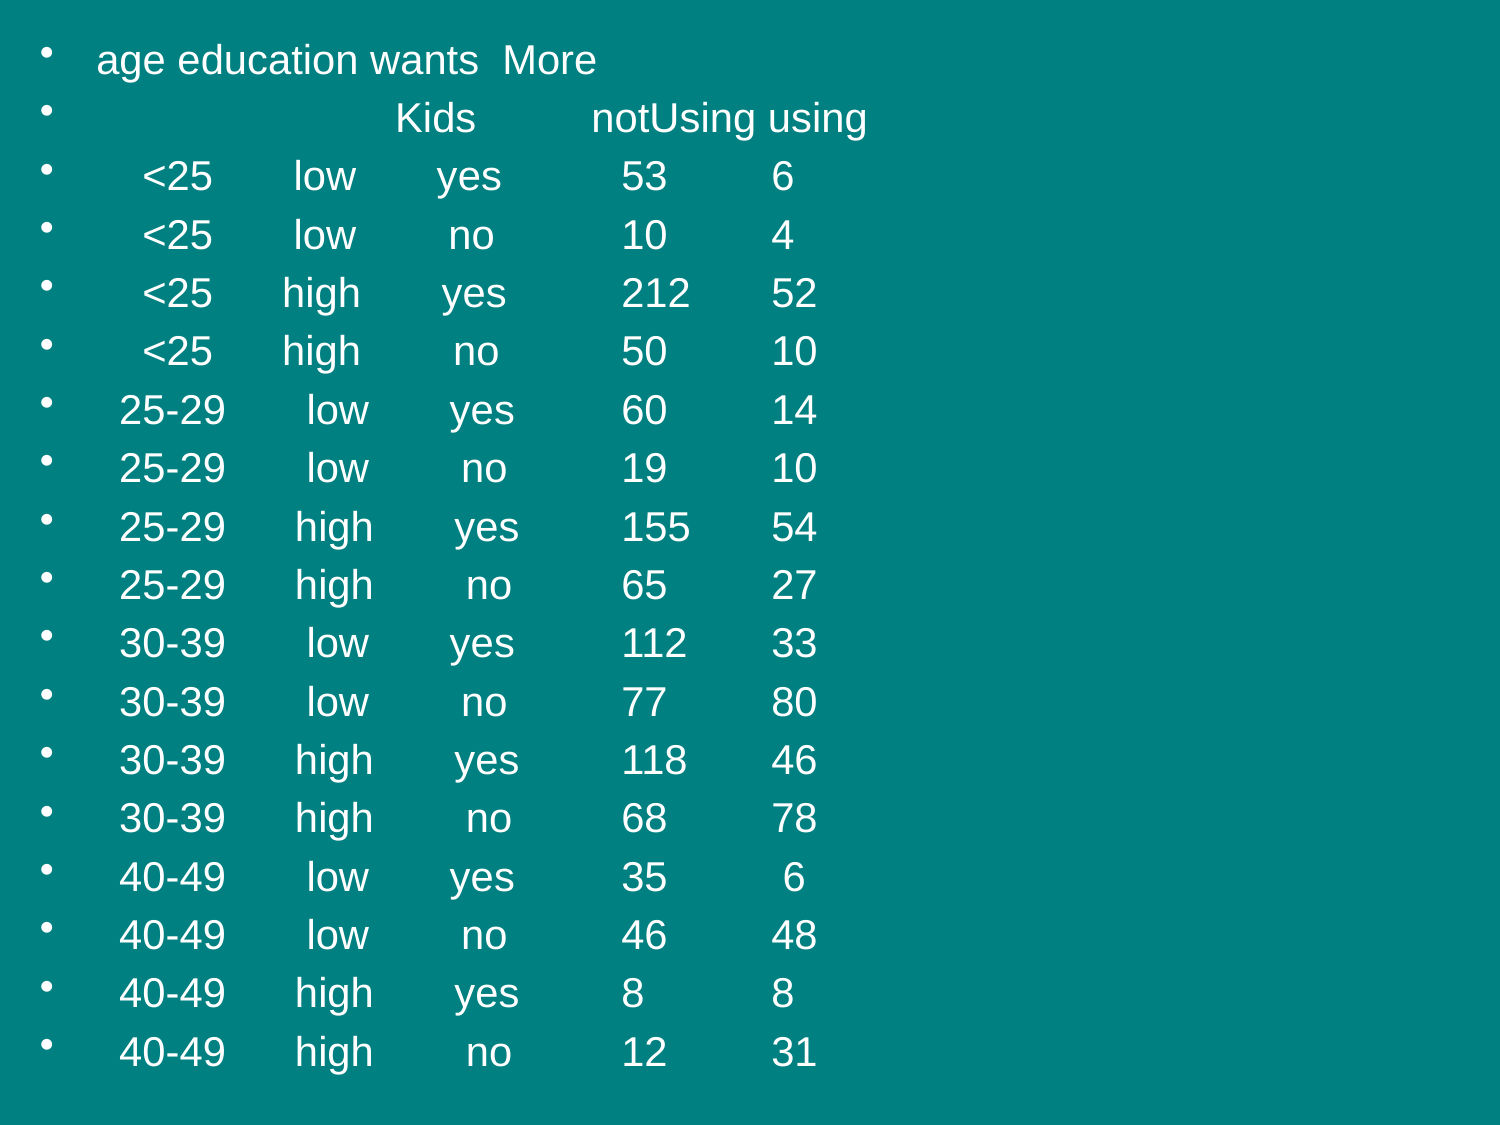

# age education wants More
 Kids notUsing using
 <25 low yes 	53 	6
 <25 low no 	10 	4
 <25 high yes 	212 	52
 <25 high no 	50 	10
 25-29 low yes 	60 	14
 25-29 low no 	19 	10
 25-29 high yes 	155 	54
 25-29 high no 	65 	27
 30-39 low yes 	112 	33
 30-39 low no 	77 	80
 30-39 high yes 	118 	46
 30-39 high no 	68 	78
 40-49 low yes 	35 	 6
 40-49 low no 	46 	48
 40-49 high yes 	8 	8
 40-49 high no 	12 	31